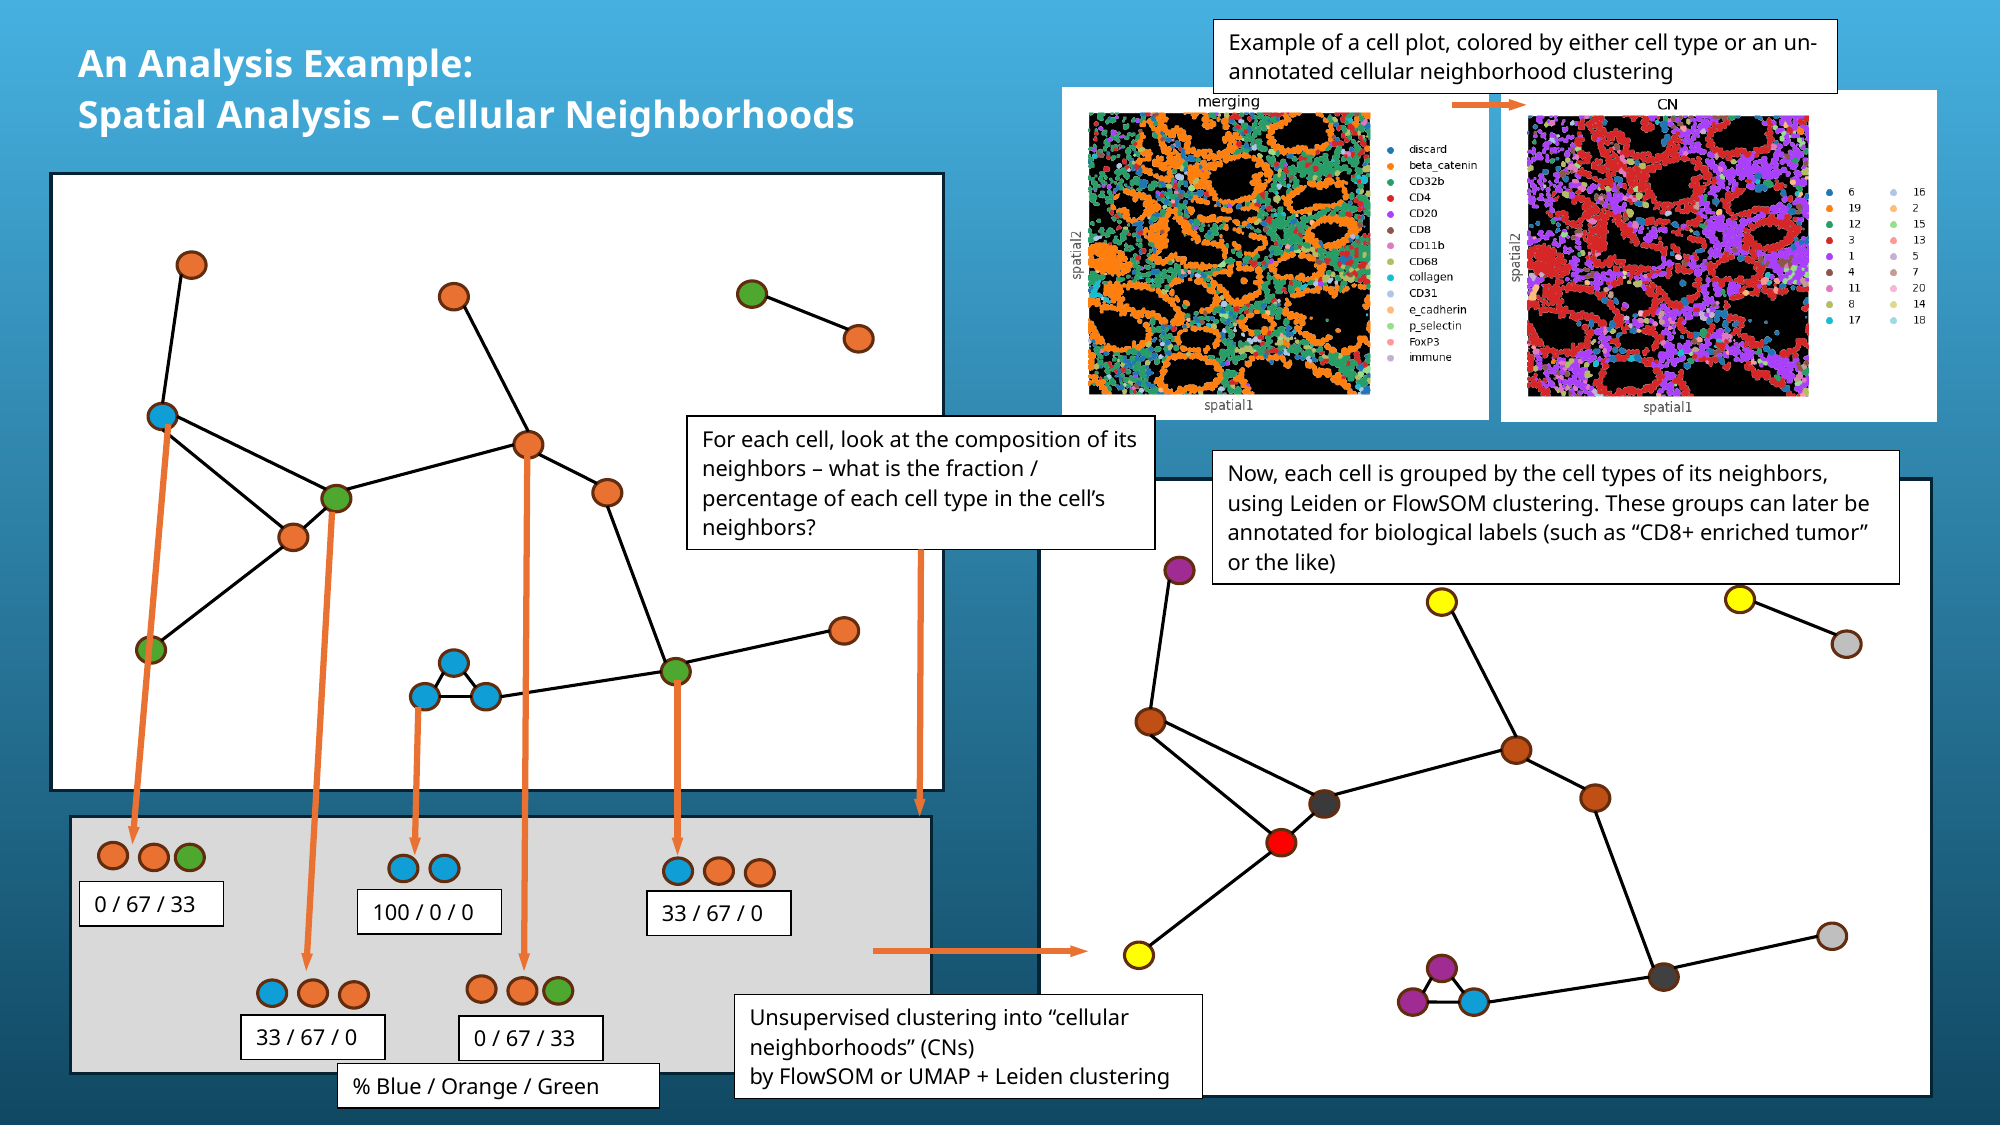

Example of a cell plot, colored by either cell type or an un-annotated cellular neighborhood clustering
An Analysis Example:
Spatial Analysis – Cellular Neighborhoods
For each cell, look at the composition of its neighbors – what is the fraction / percentage of each cell type in the cell’s neighbors?
Now, each cell is grouped by the cell types of its neighbors, using Leiden or FlowSOM clustering. These groups can later be annotated for biological labels (such as “CD8+ enriched tumor” or the like)
0 / 67 / 33
100 / 0 / 0
33 / 67 / 0
Unsupervised clustering into “cellular neighborhoods” (CNs)
by FlowSOM or UMAP + Leiden clustering
33 / 67 / 0
0 / 67 / 33
% Blue / Orange / Green